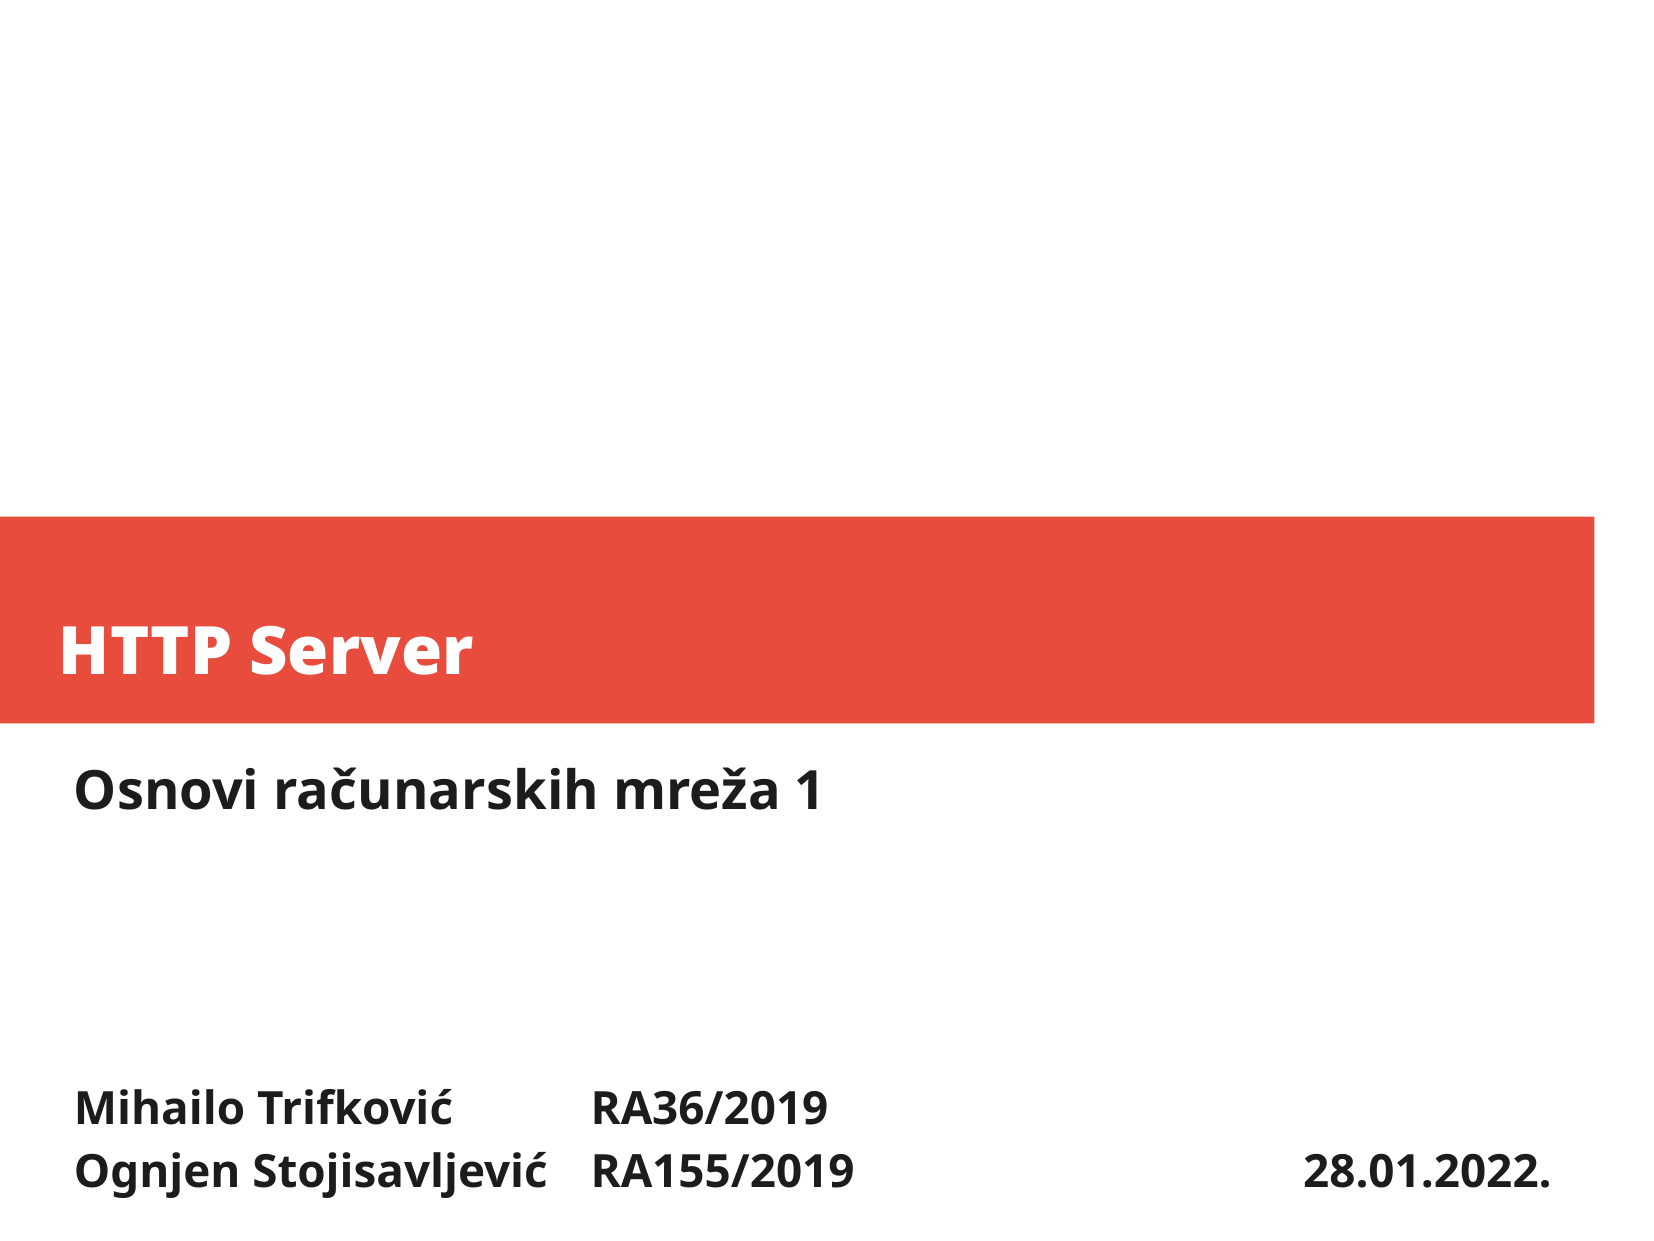

# HTTP Server
Osnovi računarskih mreža 1
Mihailo Trifković 		RA36/2019
Ognjen Stojisavljević	RA155/2019 			 28.01.2022.